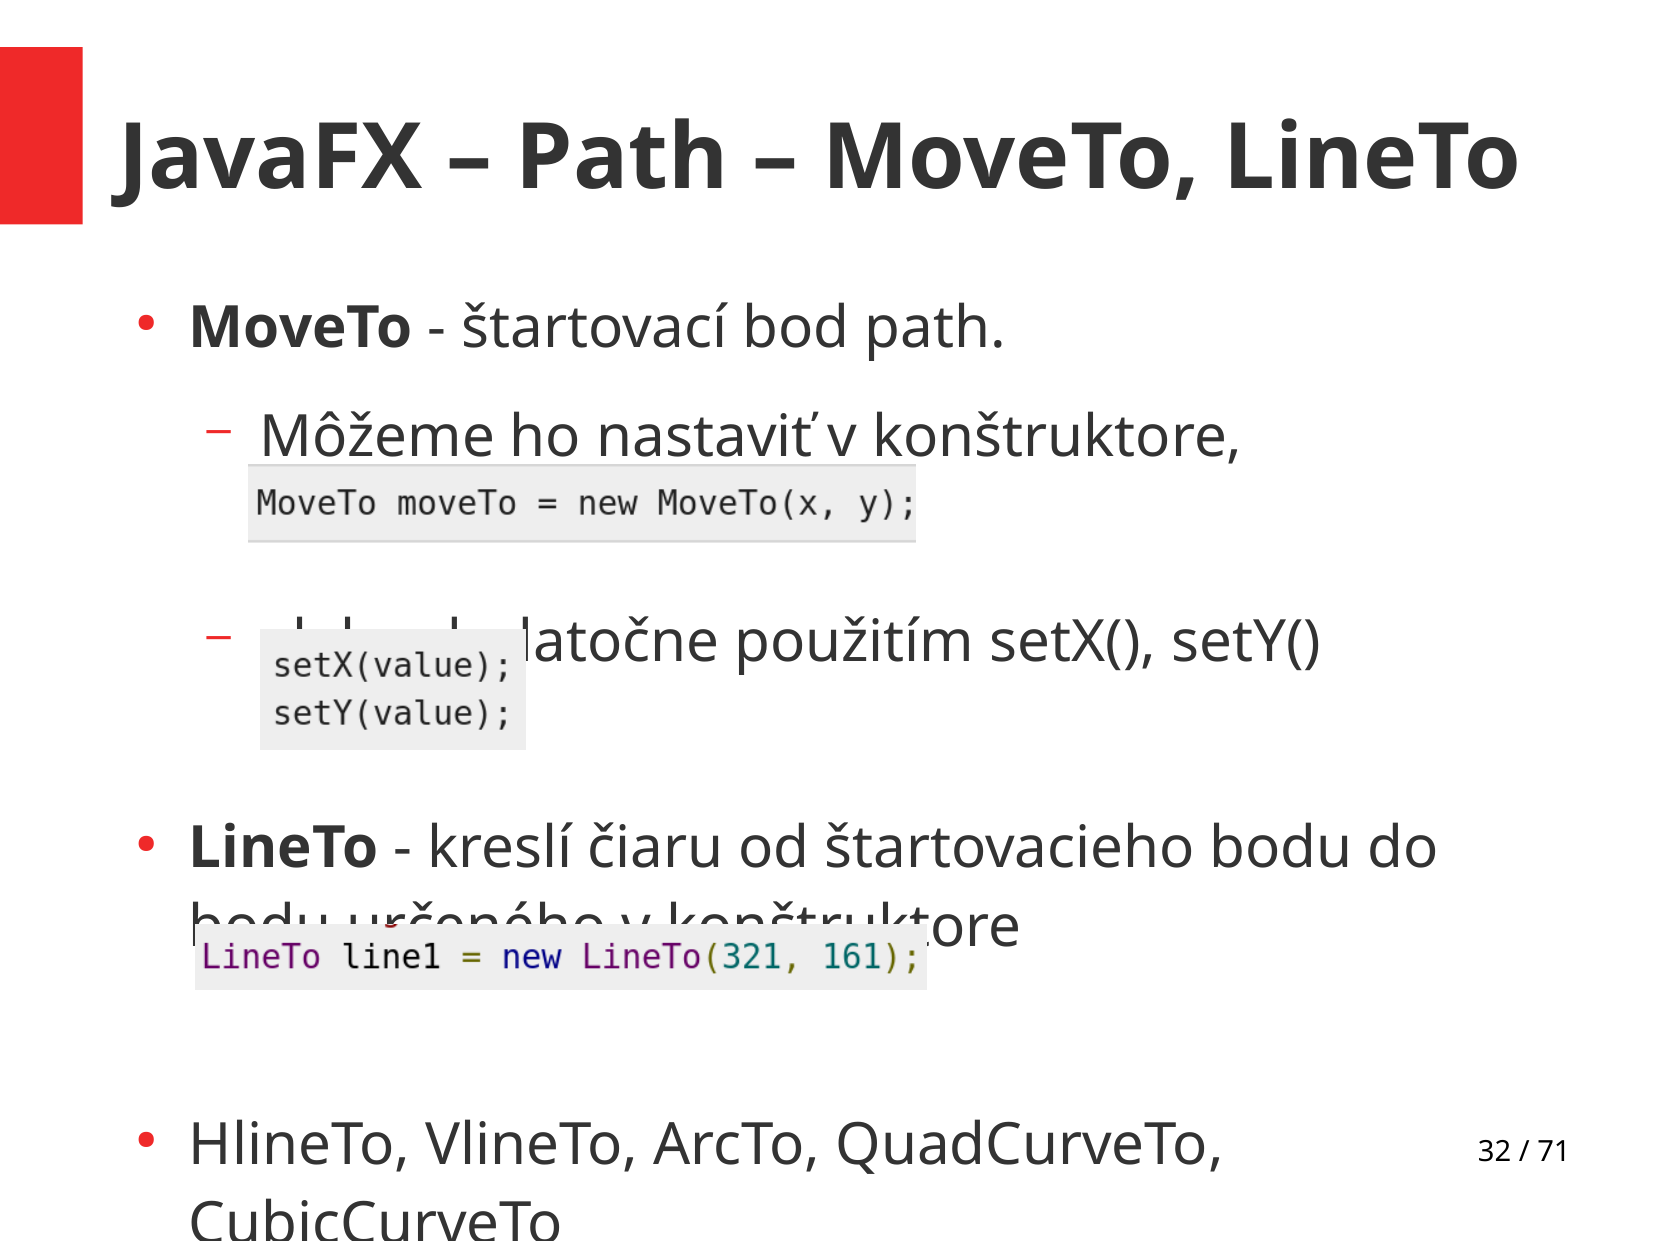

# JavaFX – Path – MoveTo, LineTo
MoveTo - štartovací bod path.
Môžeme ho nastaviť v konštruktore,
alebo dodatočne použitím setX(), setY()
LineTo - kreslí čiaru od štartovacieho bodu do bodu určeného v konštruktore
HlineTo, VlineTo, ArcTo, QuadCurveTo, CubicCurveTo
32